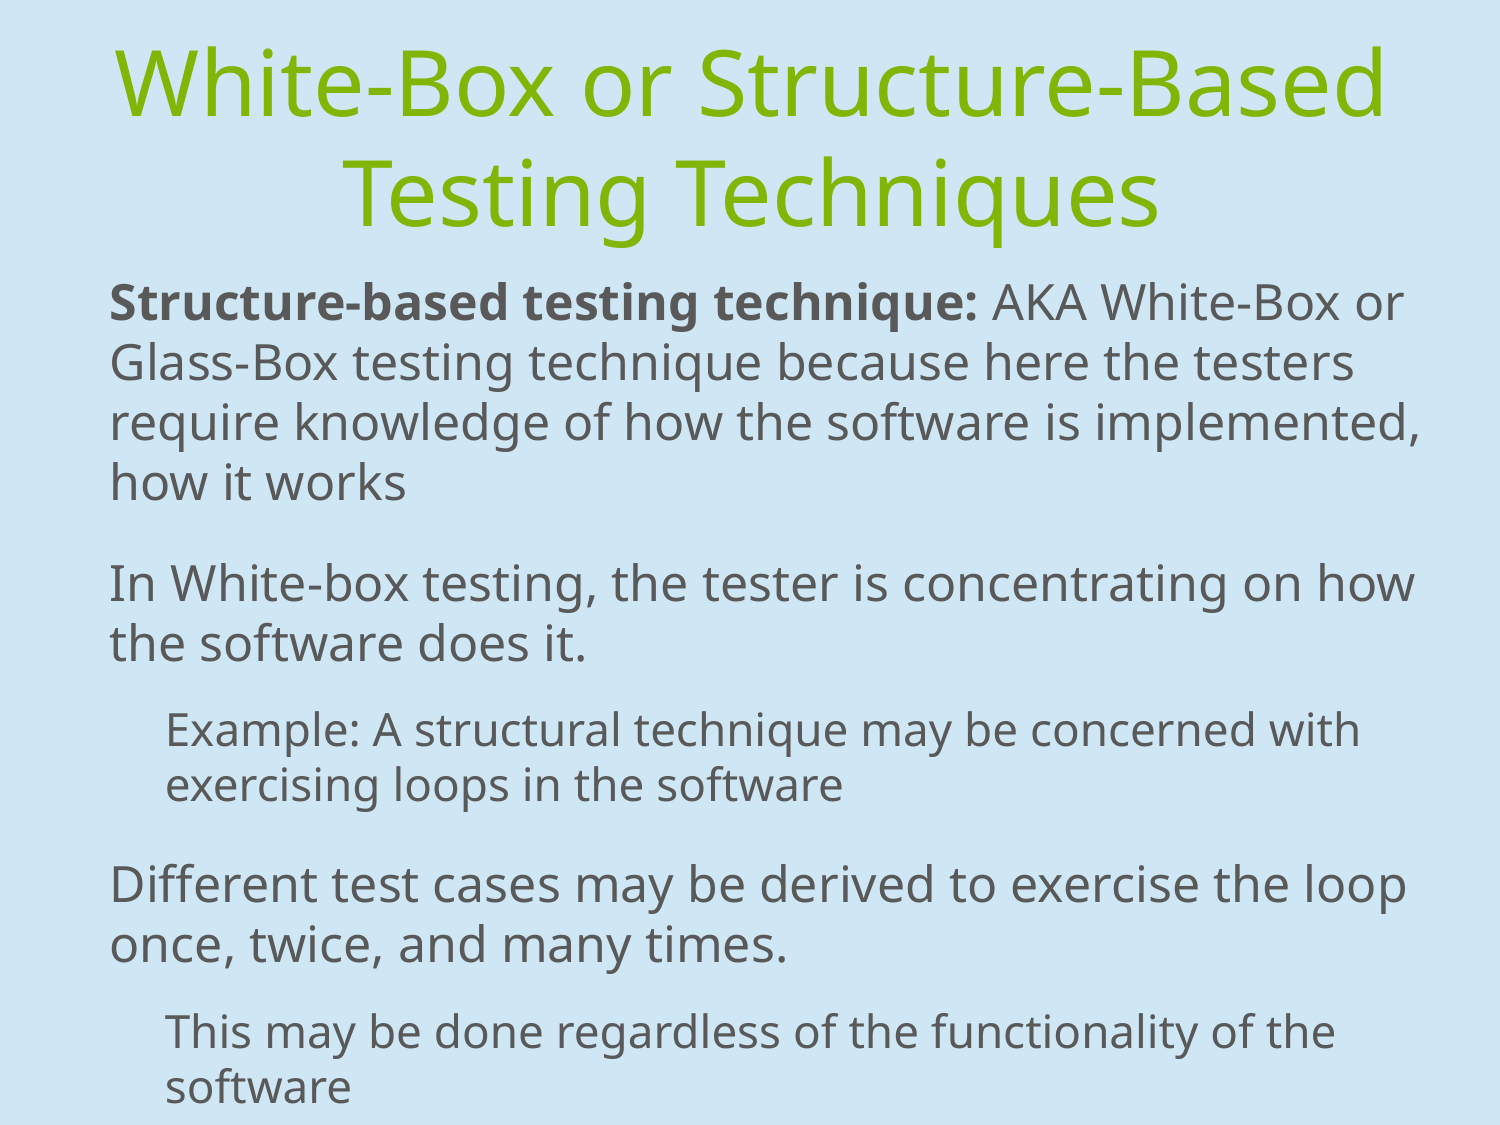

# White-Box or Structure-Based Testing Techniques
Structure-based testing technique: AKA White-Box or Glass-Box testing technique because here the testers require knowledge of how the software is implemented, how it works
In White-box testing, the tester is concentrating on how the software does it.
Example: A structural technique may be concerned with exercising loops in the software
Different test cases may be derived to exercise the loop once, twice, and many times.
This may be done regardless of the functionality of the software
Structure-based techniques can also be used at all levels of testing
Developers use this in component testing and component integration testing, especially where there is good tool support for code coverage
Structure-based techniques are also used in system and acceptance testing, but the structures are different
Example: The coverage of menu options or major business transactions could be the structural element in system or acceptance testing